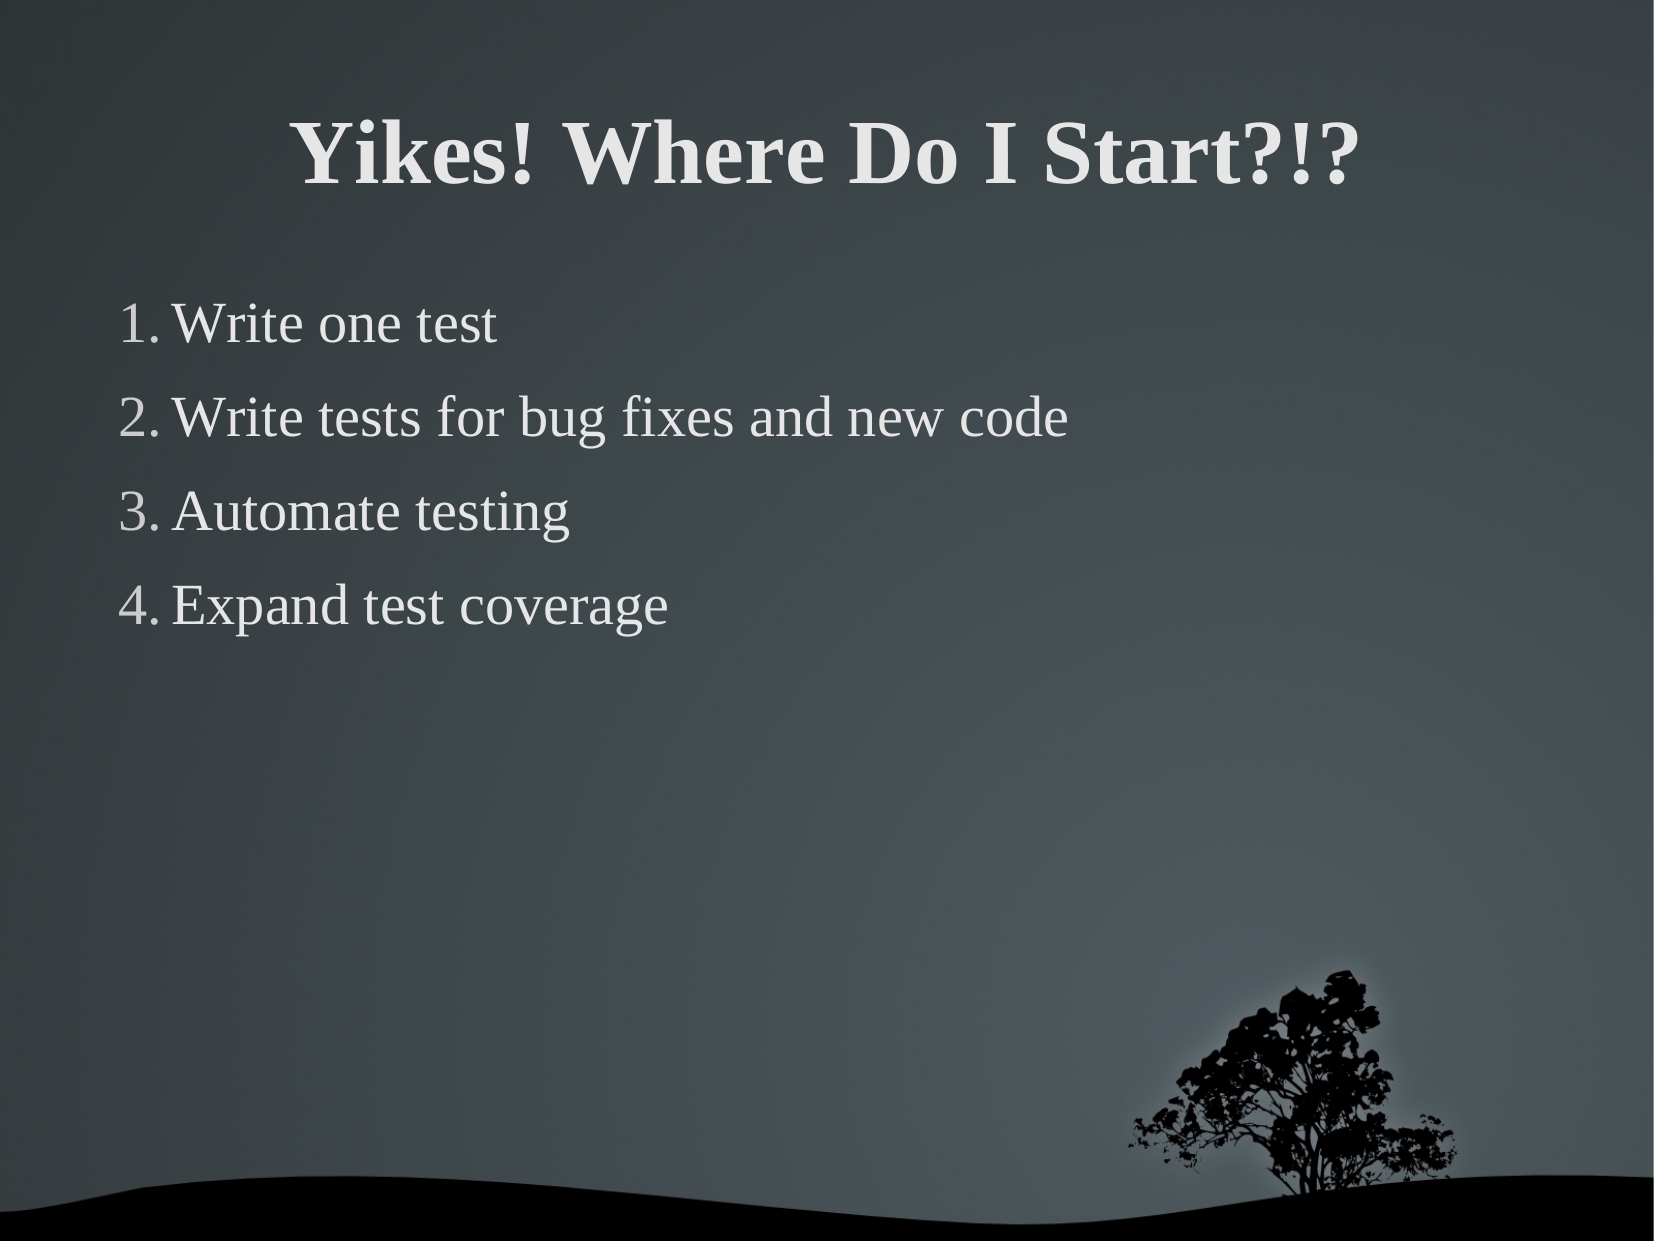

# Yikes! Where Do I Start?!?
Write one test
Write tests for bug fixes and new code
Automate testing
Expand test coverage